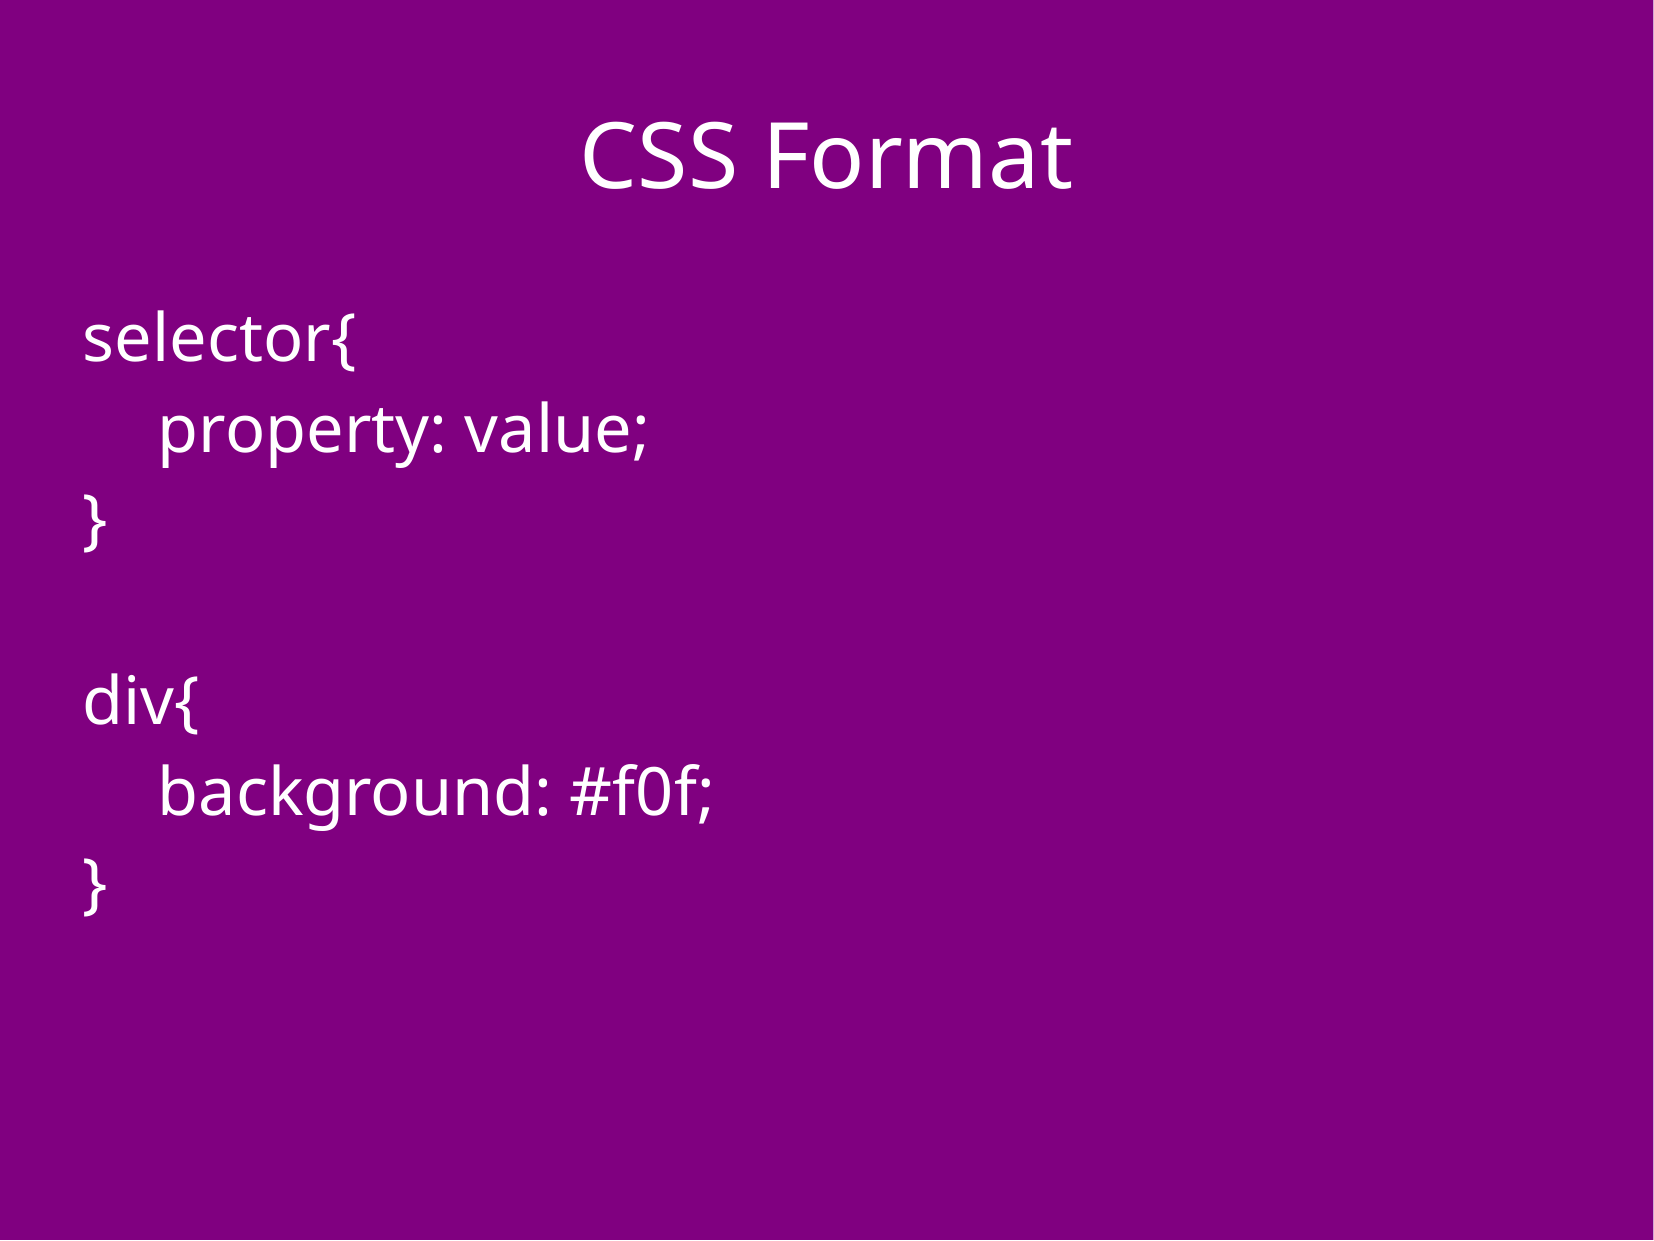

# CSS Format
selector{
	property: value;
}
div{
	background: #f0f;
}